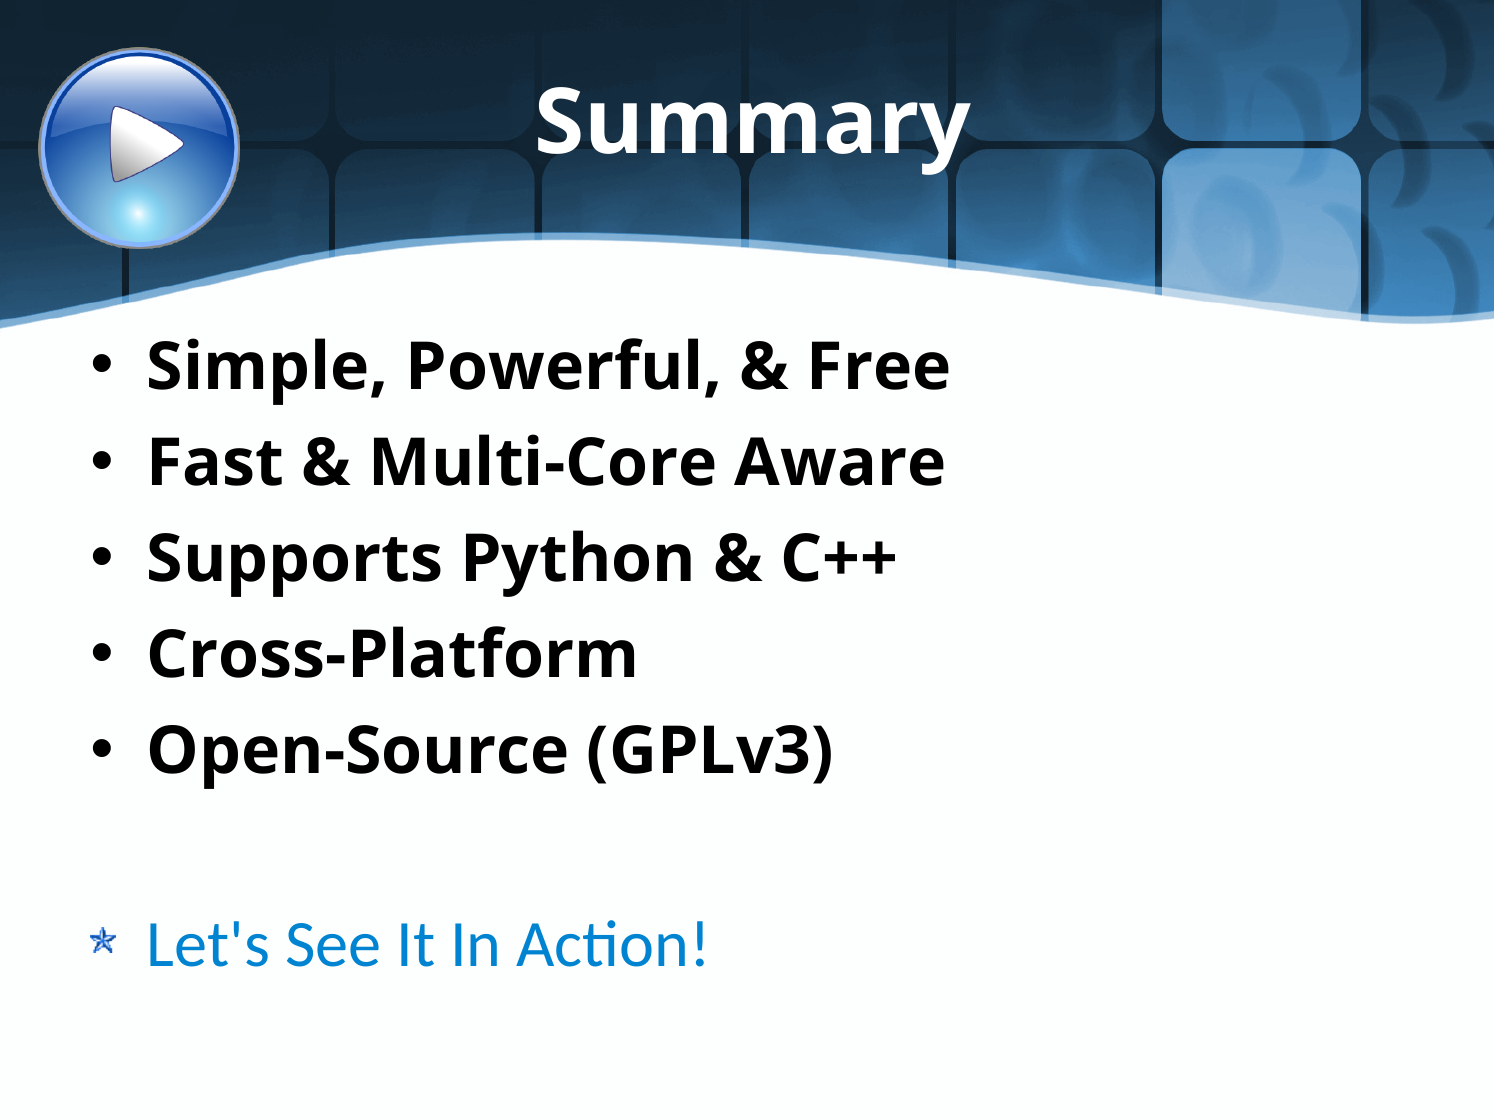

# Summary
Simple, Powerful, & Free
Fast & Multi-Core Aware
Supports Python & C++
Cross-Platform
Open-Source (GPLv3)
Let's See It In Action!